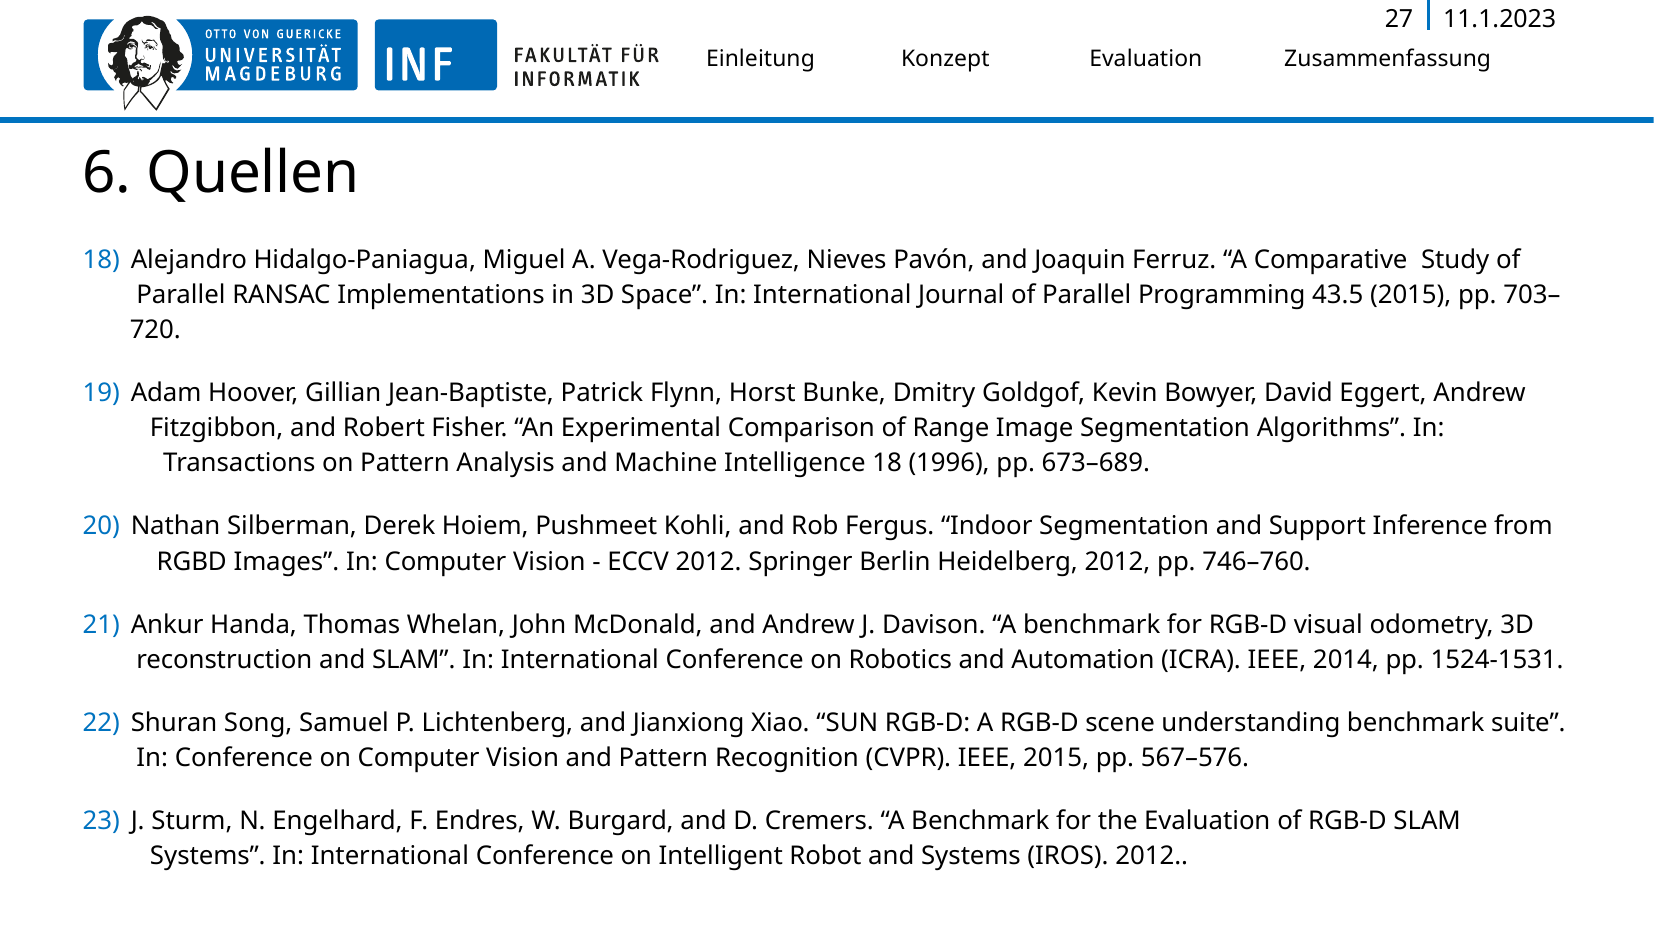

# 6. Quellen
Alejandro Hidalgo-Paniagua, Miguel A. Vega-Rodriguez, Nieves Pavón, and Joaquin Ferruz. “A Comparative Study of Parallel RANSAC Implementations in 3D Space”. In: International Journal of Parallel Programming 43.5 (2015), pp. 703– 720.
Adam Hoover, Gillian Jean-Baptiste, Patrick Flynn, Horst Bunke, Dmitry Goldgof, Kevin Bowyer, David Eggert, Andrew Fitzgibbon, and Robert Fisher. “An Experimental Comparison of Range Image Segmentation Algorithms”. In: Transactions on Pattern Analysis and Machine Intelligence 18 (1996), pp. 673–689.
Nathan Silberman, Derek Hoiem, Pushmeet Kohli, and Rob Fergus. “Indoor Segmentation and Support Inference from RGBD Images”. In: Computer Vision - ECCV 2012. Springer Berlin Heidelberg, 2012, pp. 746–760.
Ankur Handa, Thomas Whelan, John McDonald, and Andrew J. Davison. “A benchmark for RGB-D visual odometry, 3D reconstruction and SLAM”. In: International Conference on Robotics and Automation (ICRA). IEEE, 2014, pp. 1524-1531.
Shuran Song, Samuel P. Lichtenberg, and Jianxiong Xiao. “SUN RGB-D: A RGB-D scene understanding benchmark suite”. In: Conference on Computer Vision and Pattern Recognition (CVPR). IEEE, 2015, pp. 567–576.
J. Sturm, N. Engelhard, F. Endres, W. Burgard, and D. Cremers. “A Benchmark for the Evaluation of RGB-D SLAM Systems”. In: International Conference on Intelligent Robot and Systems (IROS). 2012..